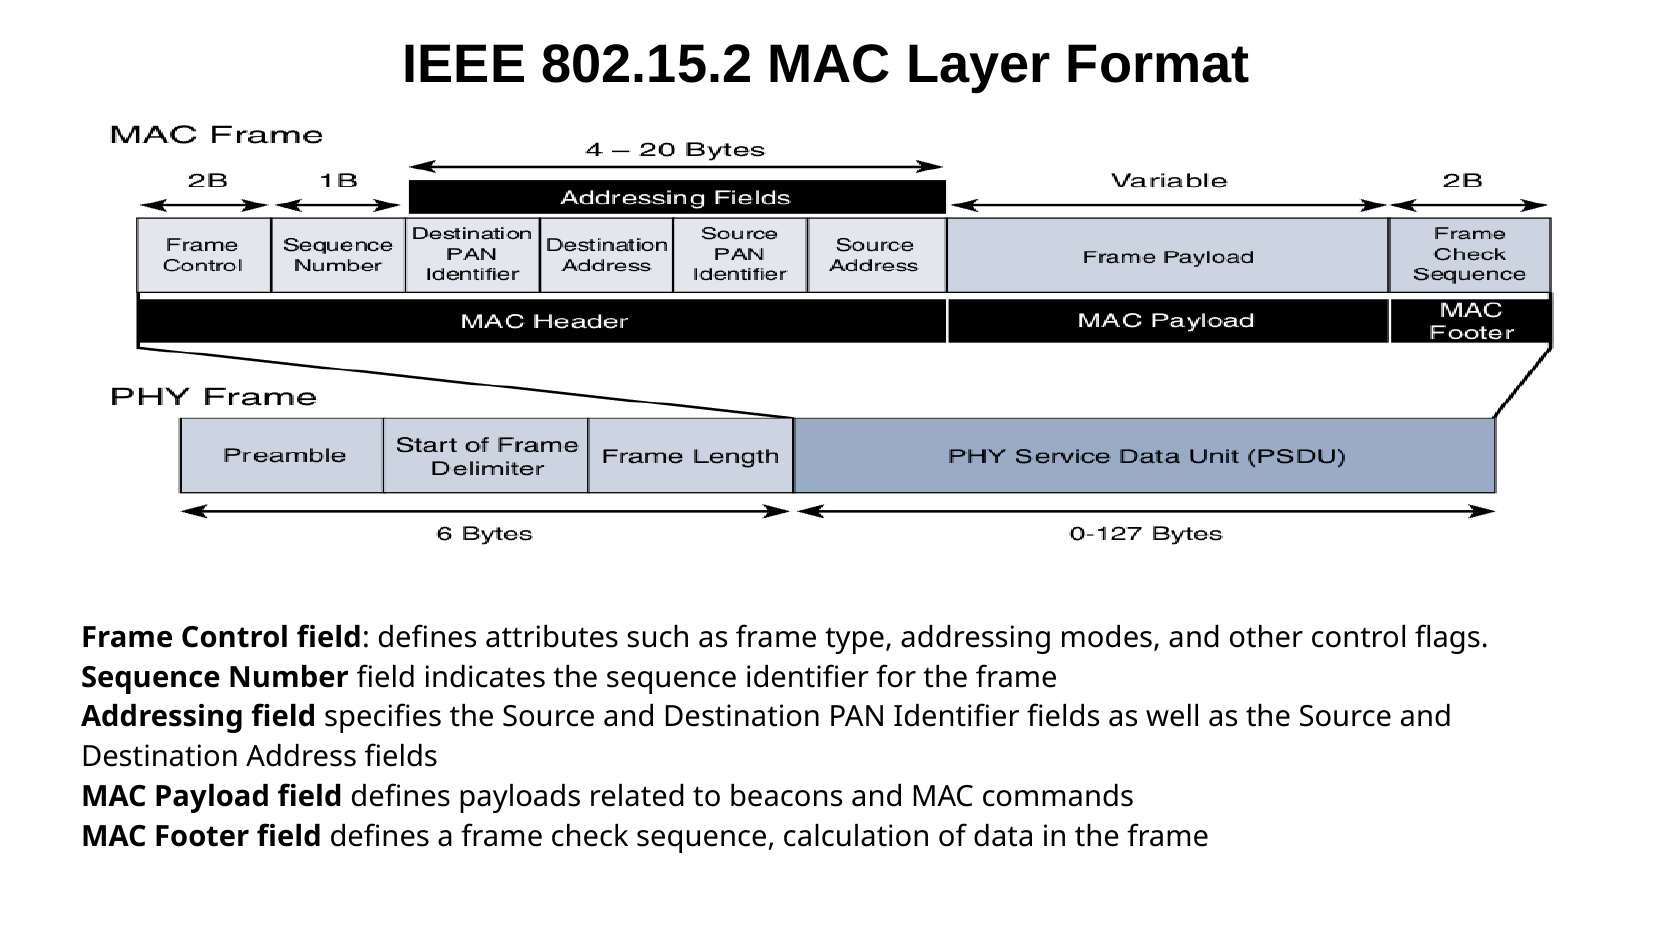

# IEEE 802.15.2 MAC Layer Format
Frame Control field: defines attributes such as frame type, addressing modes, and other control flags.
Sequence Number field indicates the sequence identifier for the frame
Addressing field specifies the Source and Destination PAN Identifier fields as well as the Source and Destination Address fields
MAC Payload field defines payloads related to beacons and MAC commands
MAC Footer field defines a frame check sequence, calculation of data in the frame